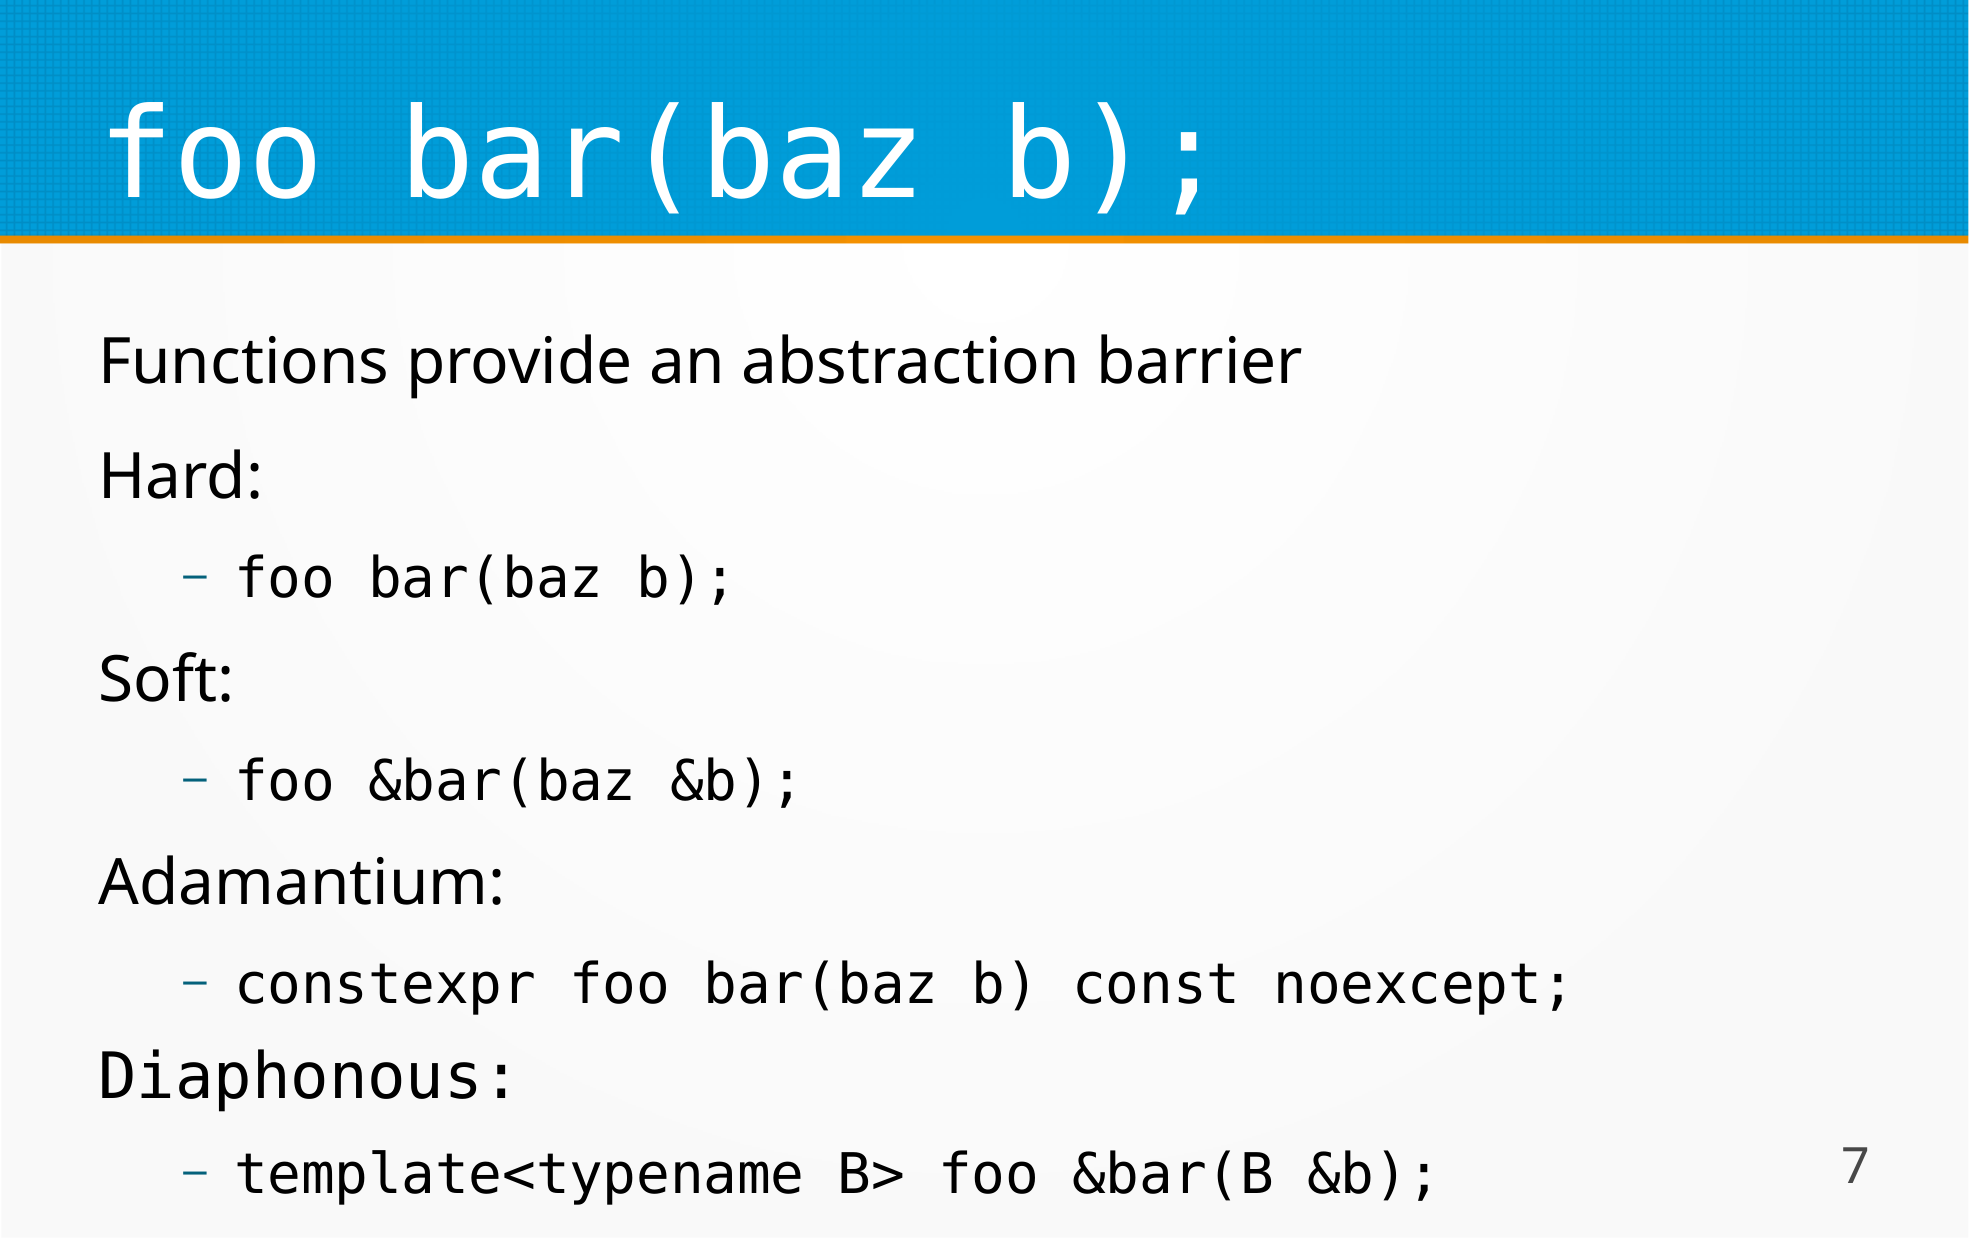

# foo bar(baz b);
Functions provide an abstraction barrier
Hard:
foo bar(baz b);
Soft:
foo &bar(baz &b);
Adamantium:
constexpr foo bar(baz b) const noexcept;
Diaphonous:
template<typename B> foo &bar(B &b);
7